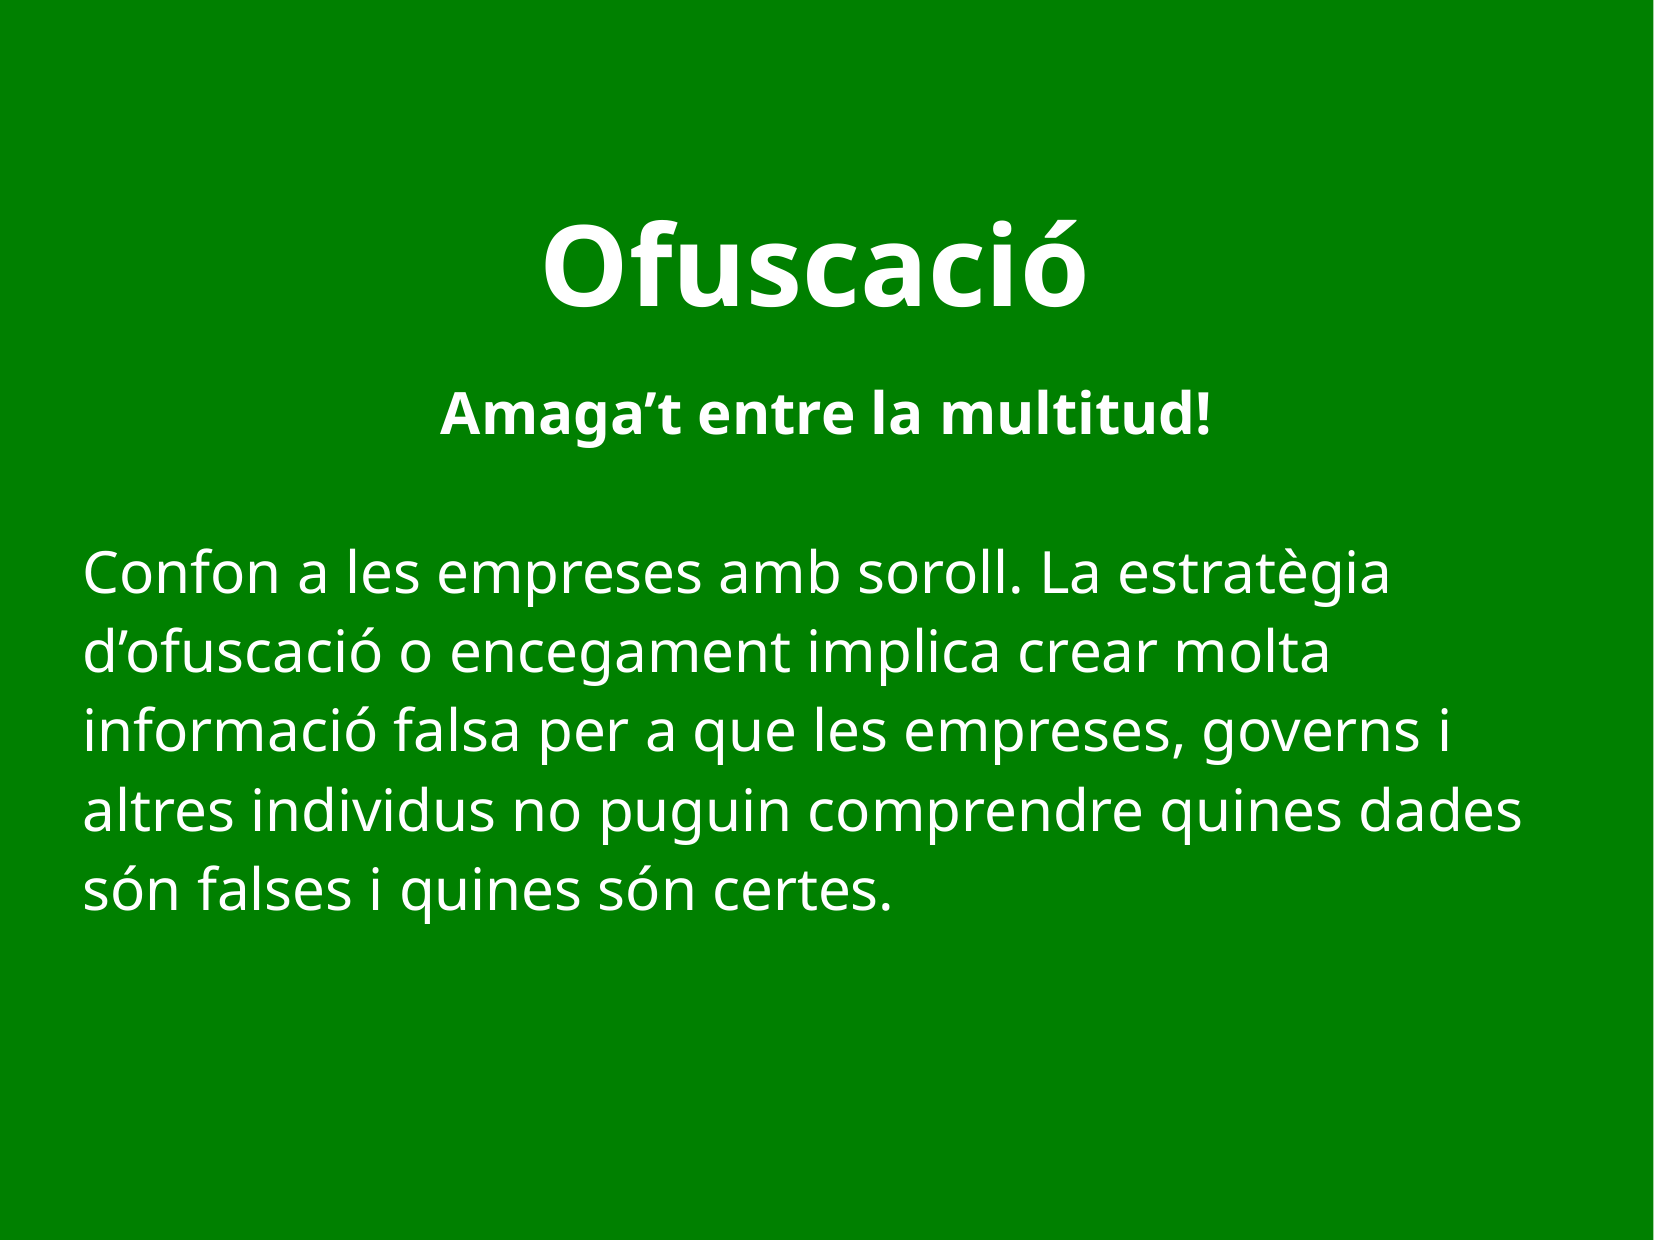

Ofuscació
# Amaga’t entre la multitud!
Confon a les empreses amb soroll. La estratègia d’ofuscació o encegament implica crear molta informació falsa per a que les empreses, governs i altres individus no puguin comprendre quines dades són falses i quines són certes.